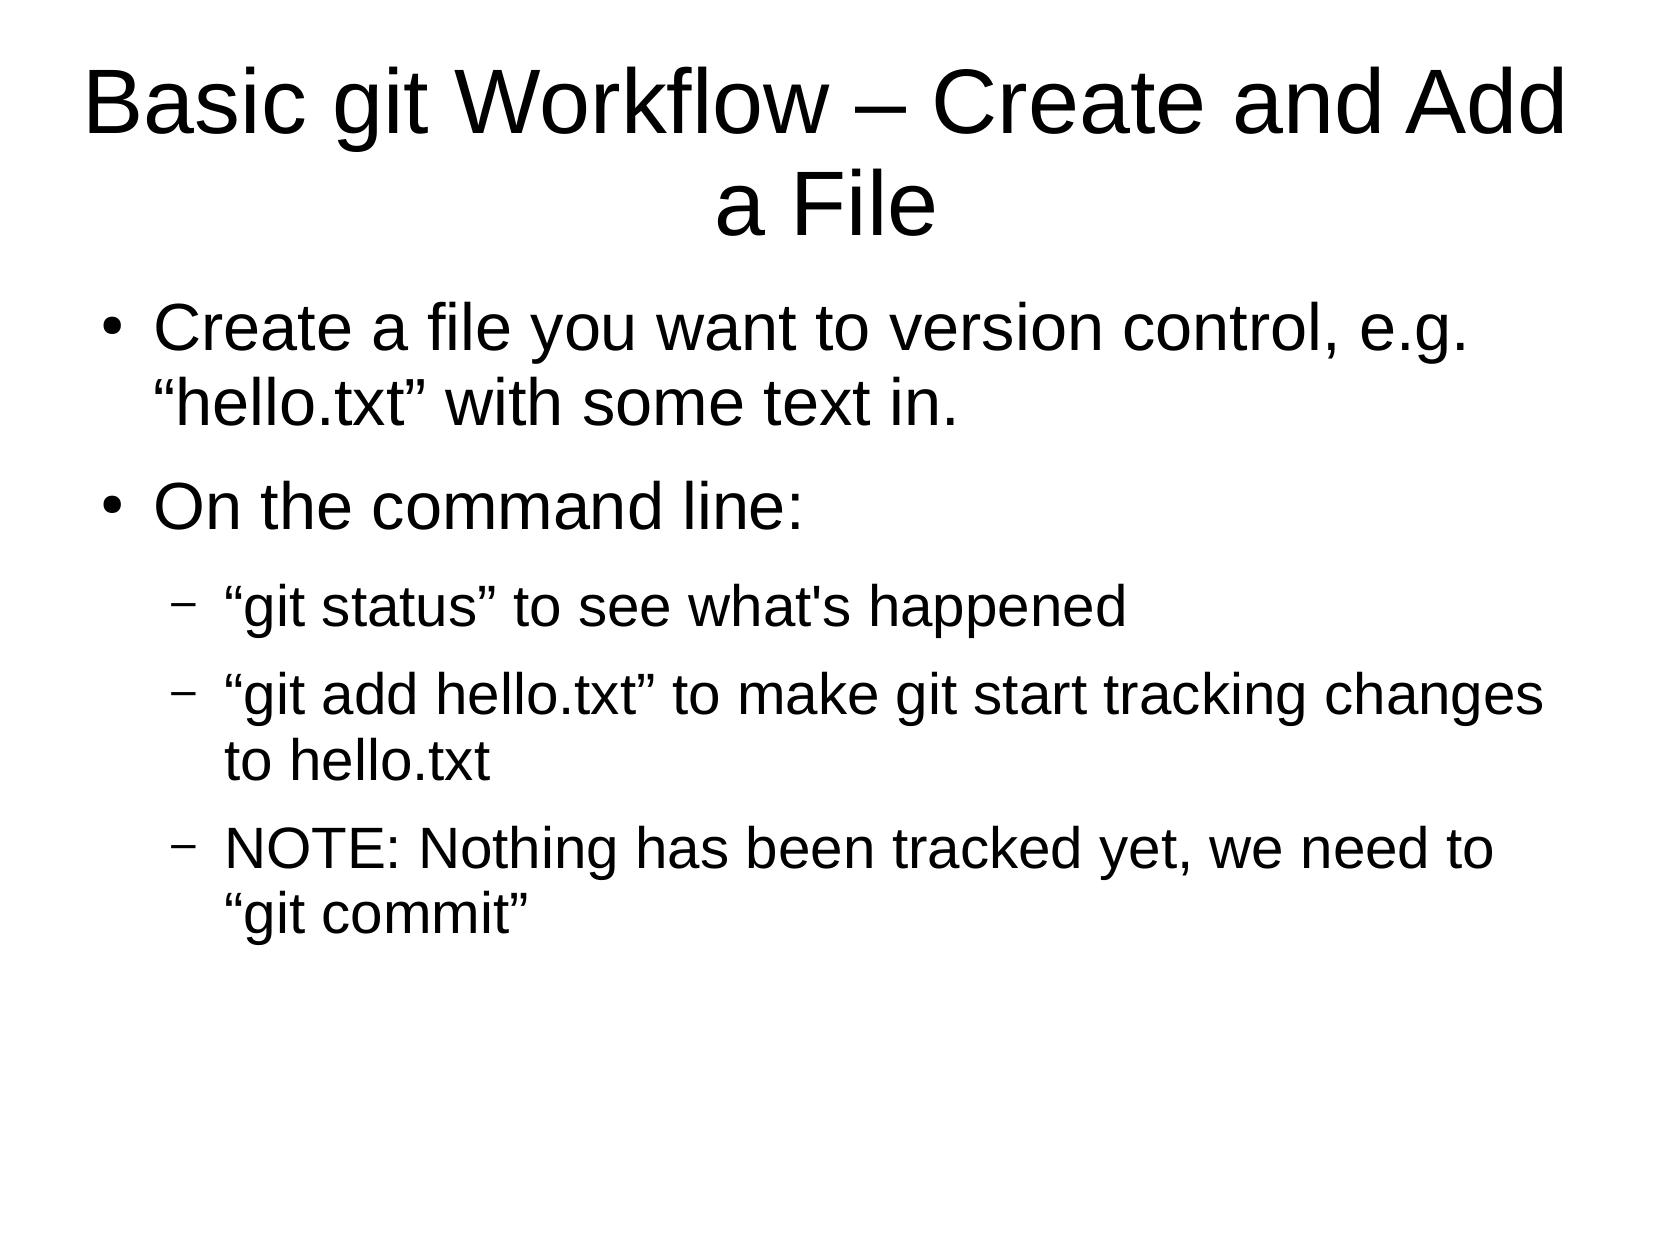

# Basic git Workflow – Create and Add a File
Create a file you want to version control, e.g. “hello.txt” with some text in.
On the command line:
“git status” to see what's happened
“git add hello.txt” to make git start tracking changes to hello.txt
NOTE: Nothing has been tracked yet, we need to “git commit”